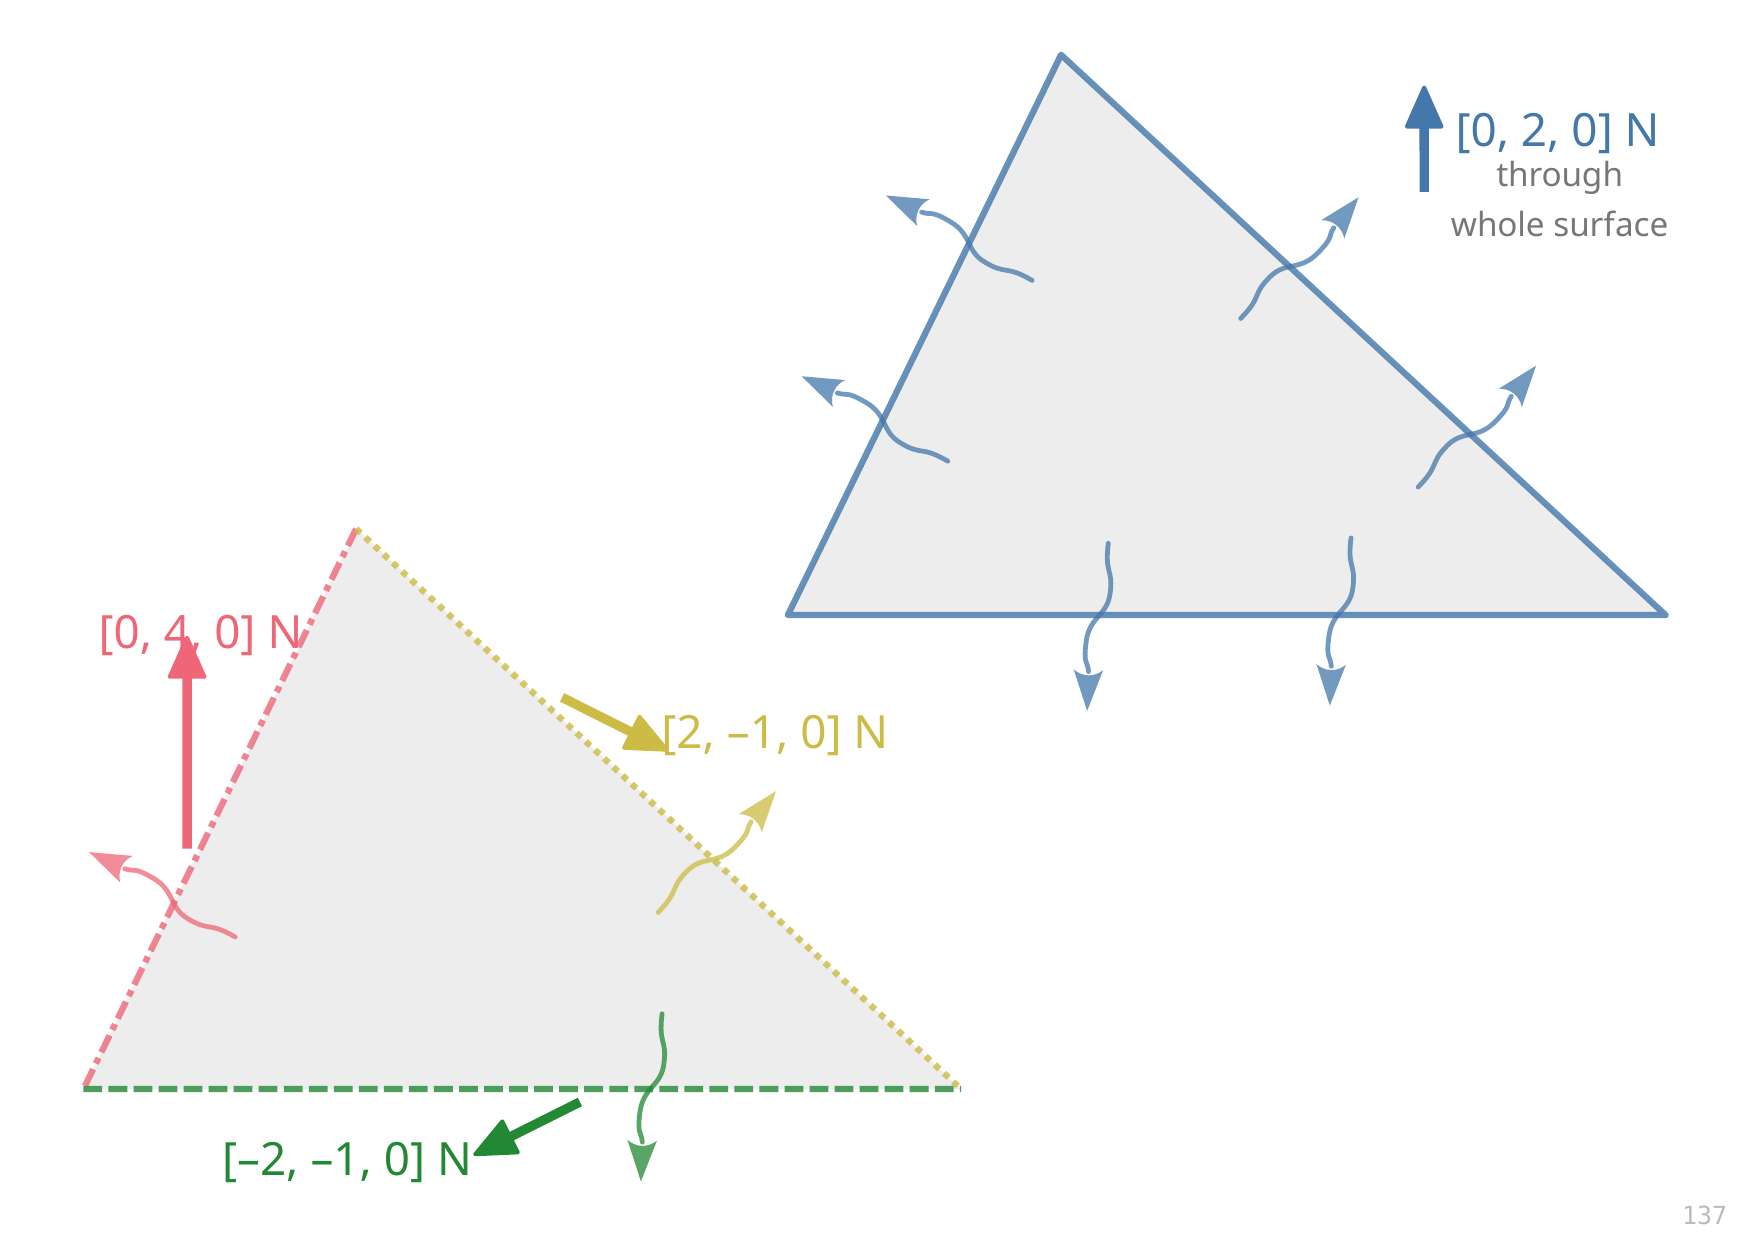

[0, 2, 0] N
through
whole surface
[0, 4, 0] N
[2, –1, 0] N
[–2, –1, 0] N